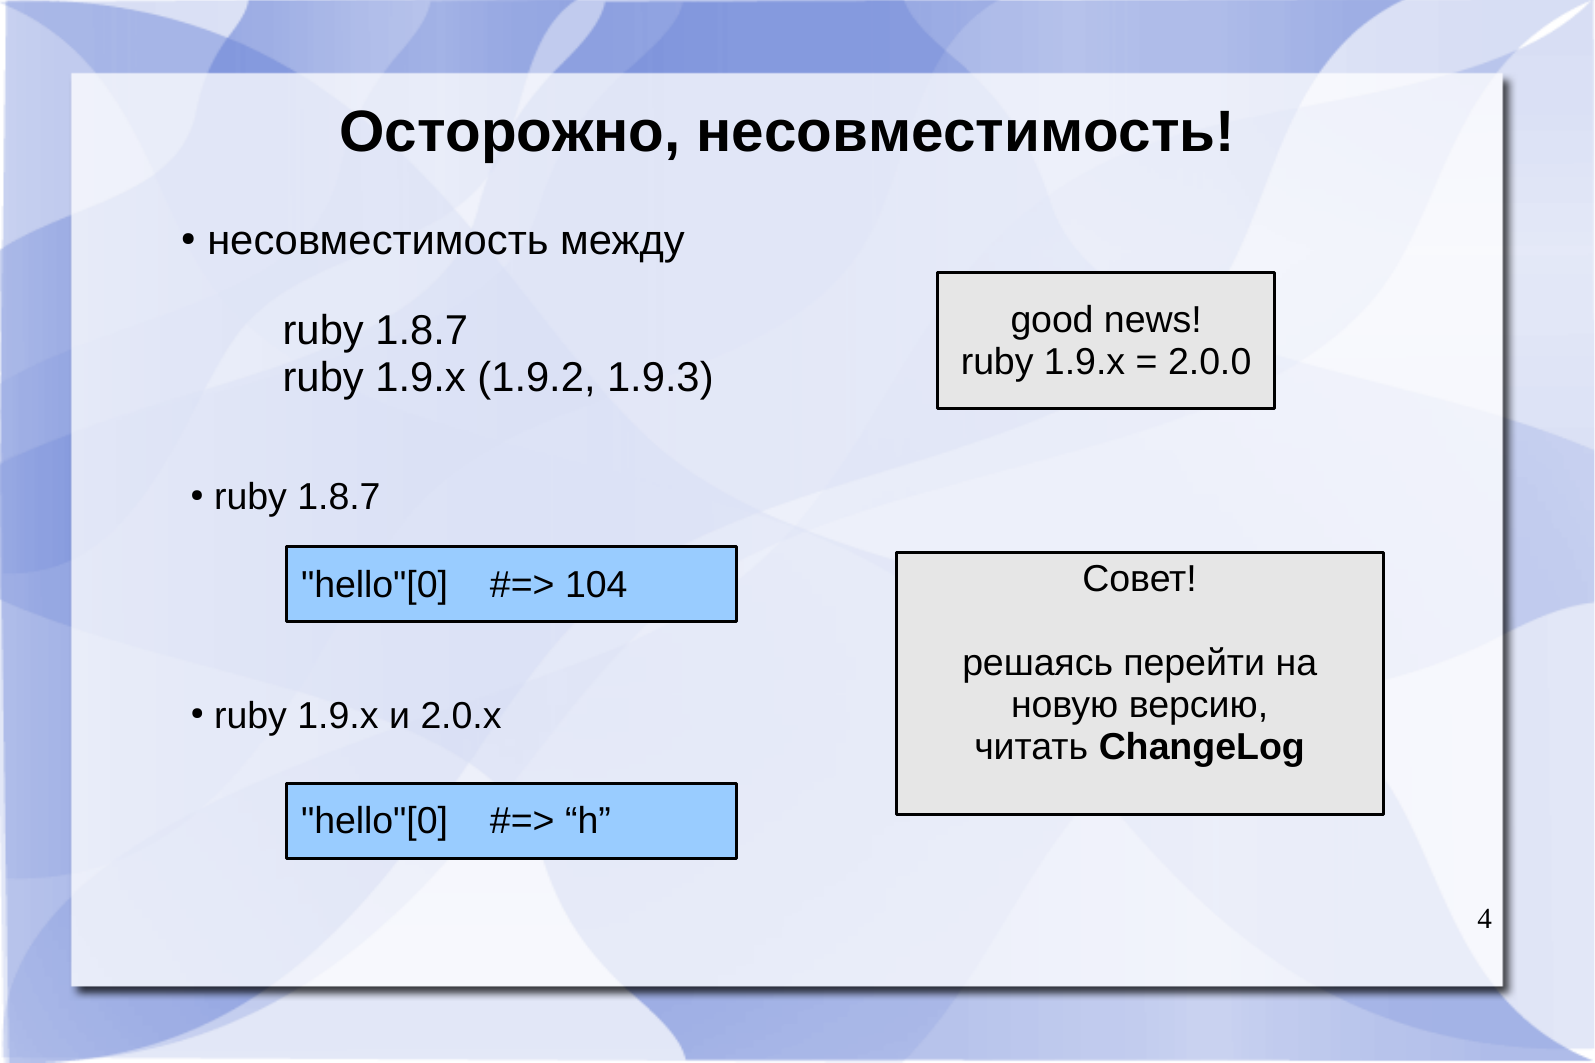

# Осторожно, несовместимость!
 несовместимость между
good news!
ruby 1.9.x = 2.0.0
ruby 1.8.7
ruby 1.9.x (1.9.2, 1.9.3)
 ruby 1.8.7
"hello"[0] #=> 104
Совет!
решаясь перейти на
новую версию,
читать ChangeLog
 ruby 1.9.x и 2.0.x
"hello"[0] #=> “h”
4